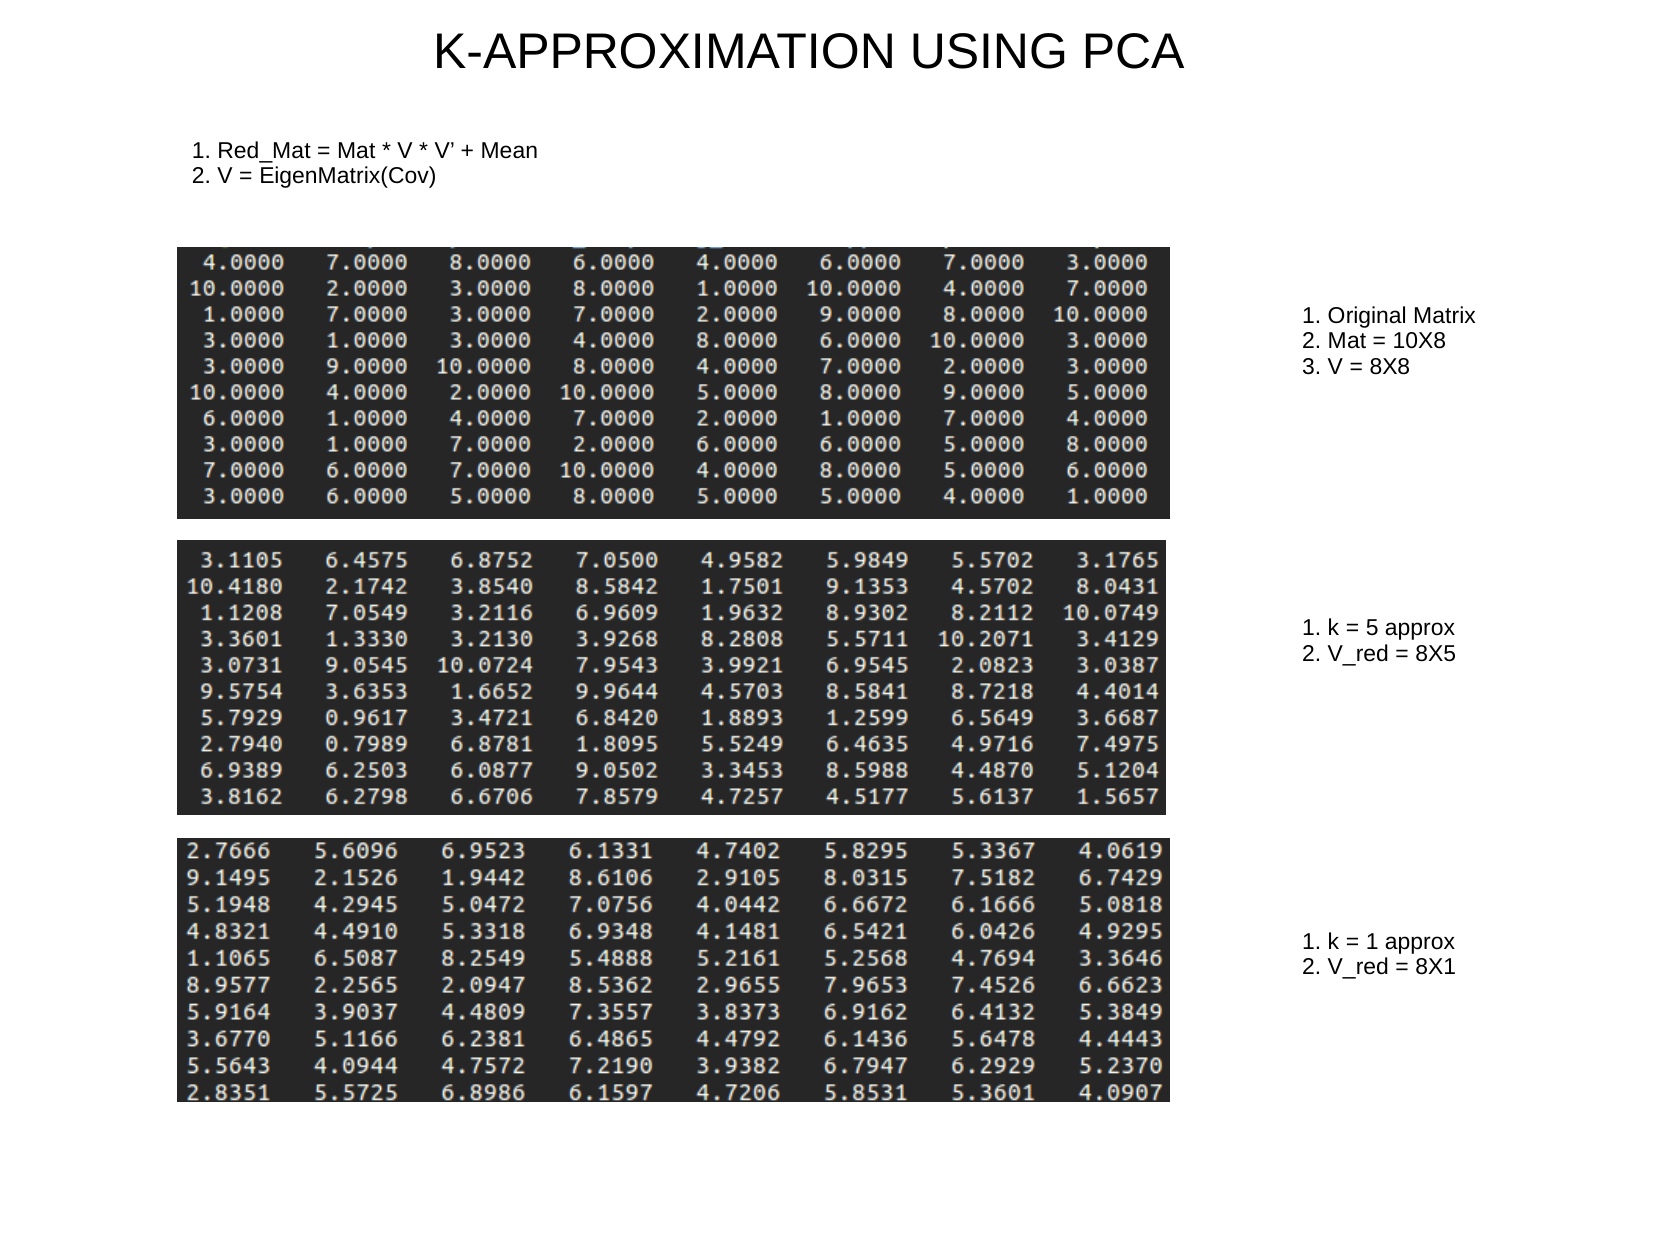

# K-APPROXIMATION USING PCA
1. Red_Mat = Mat * V * V’ + Mean
2. V = EigenMatrix(Cov)
1. Original Matrix
2. Mat = 10X8
3. V = 8X8
1. k = 5 approx
2. V_red = 8X5
1. k = 1 approx
2. V_red = 8X1